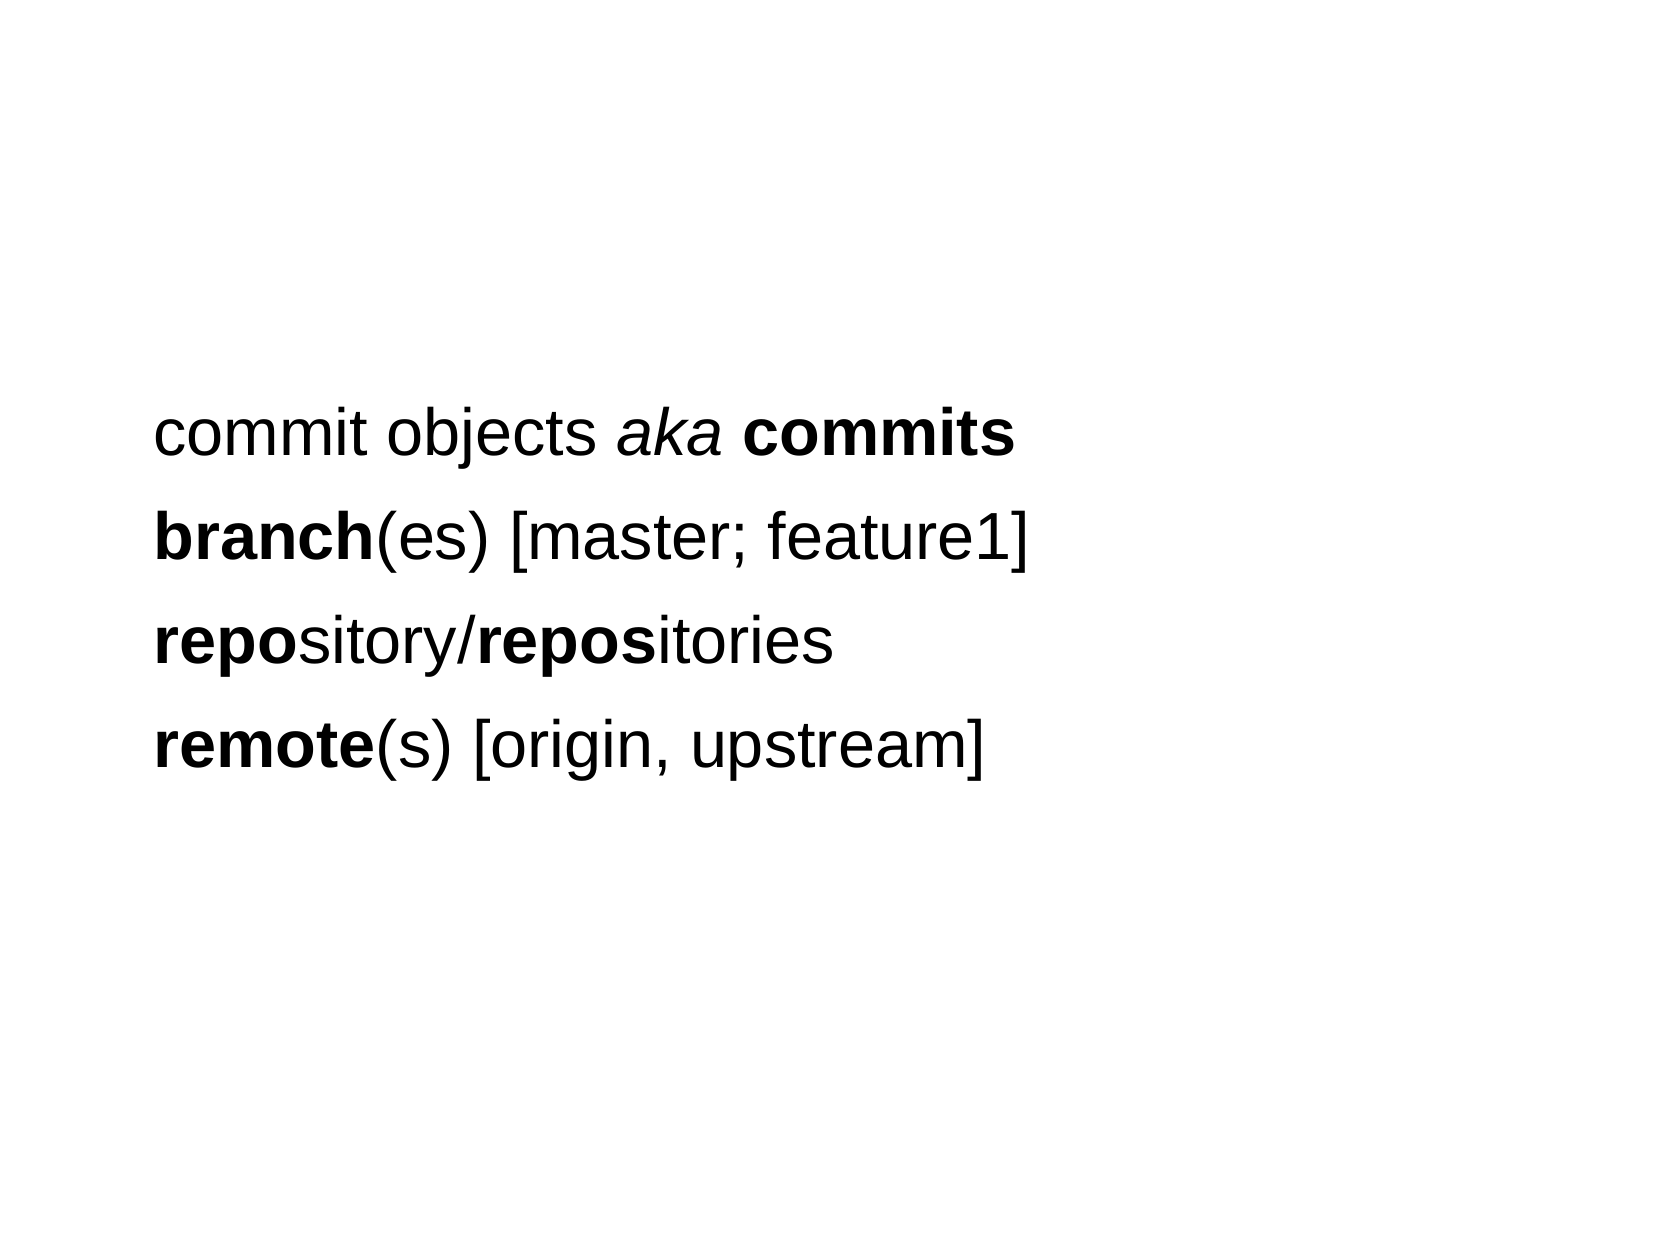

# commit objects aka commits
branch(es) [master; feature1]
repository/repositories
remote(s) [origin, upstream]